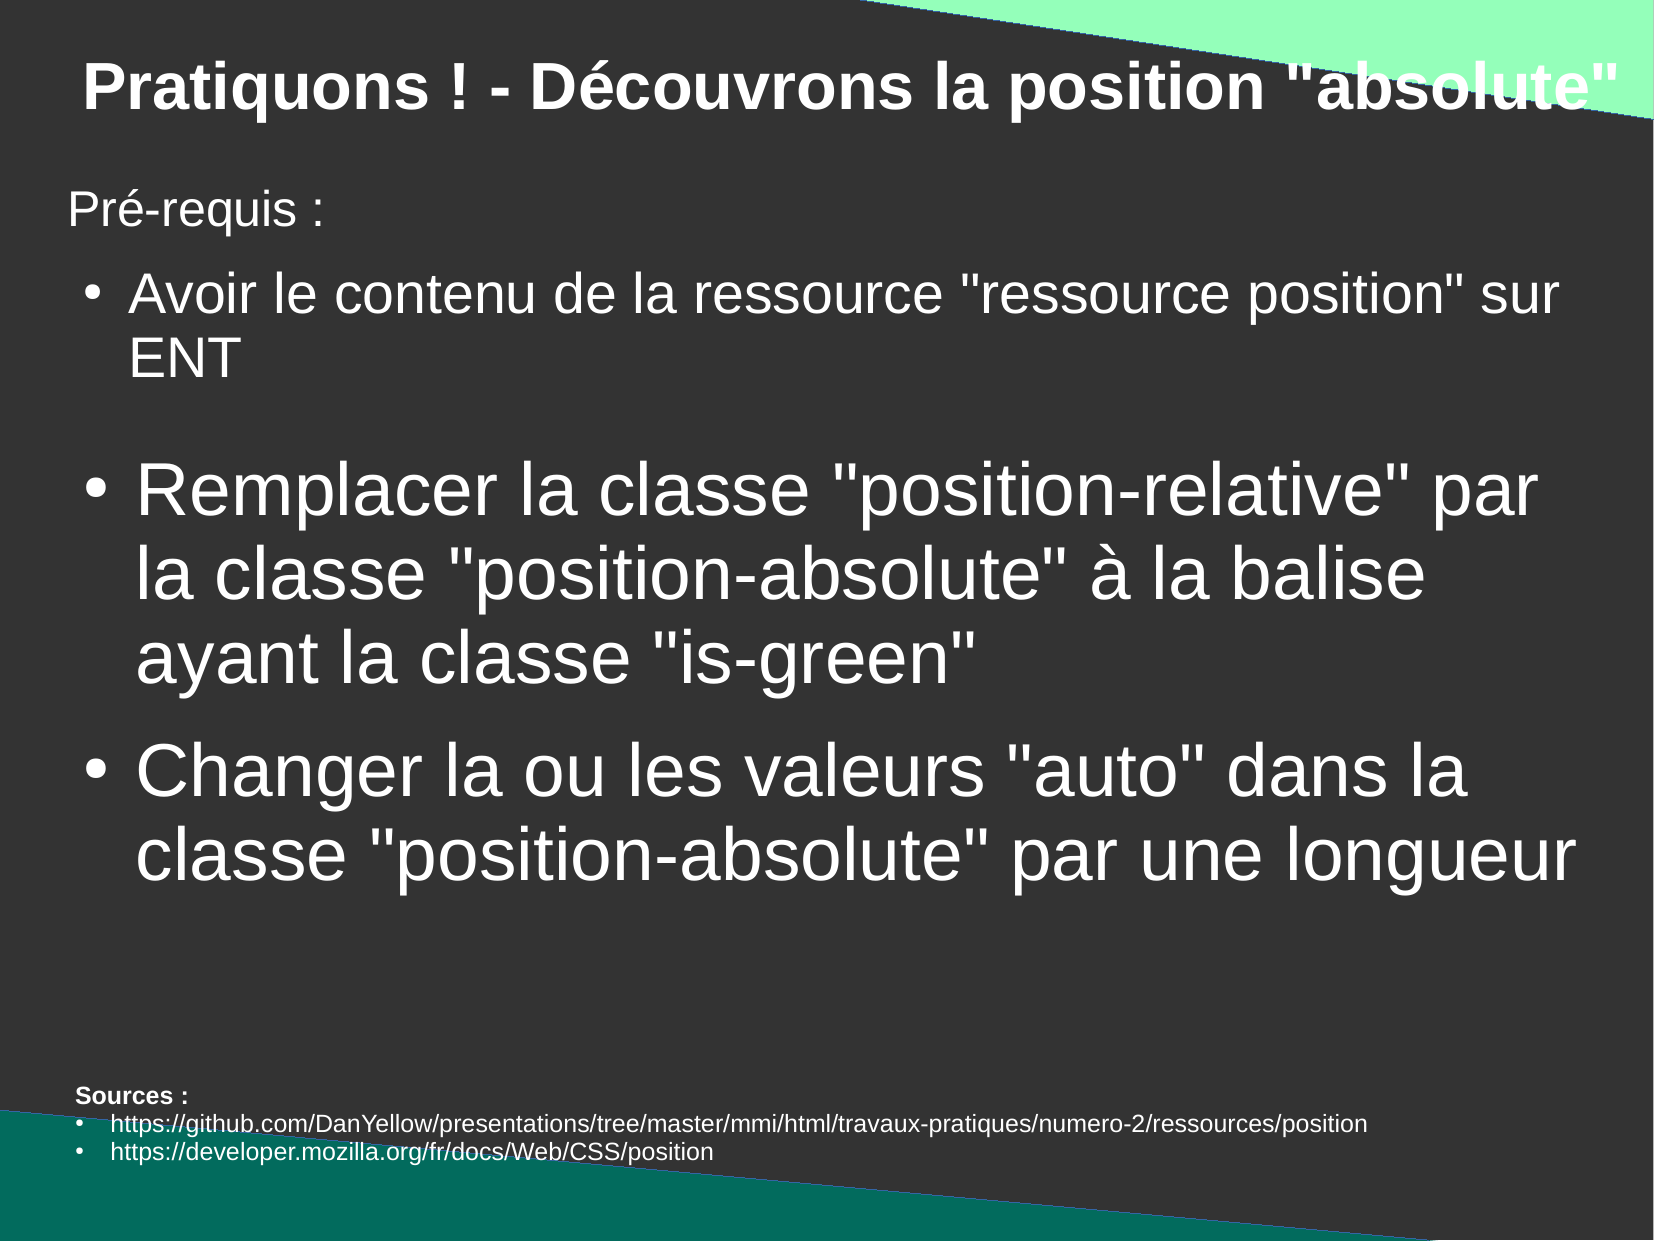

# Pratiquons ! - Découvrons la position "absolute"
Pré-requis :
Avoir le contenu de la ressource "ressource position" sur ENT
Remplacer la classe "position-relative" par la classe "position-absolute" à la balise ayant la classe "is-green"
Changer la ou les valeurs "auto" dans la classe "position-absolute" par une longueur
Sources :
https://github.com/DanYellow/presentations/tree/master/mmi/html/travaux-pratiques/numero-2/ressources/position
https://developer.mozilla.org/fr/docs/Web/CSS/position